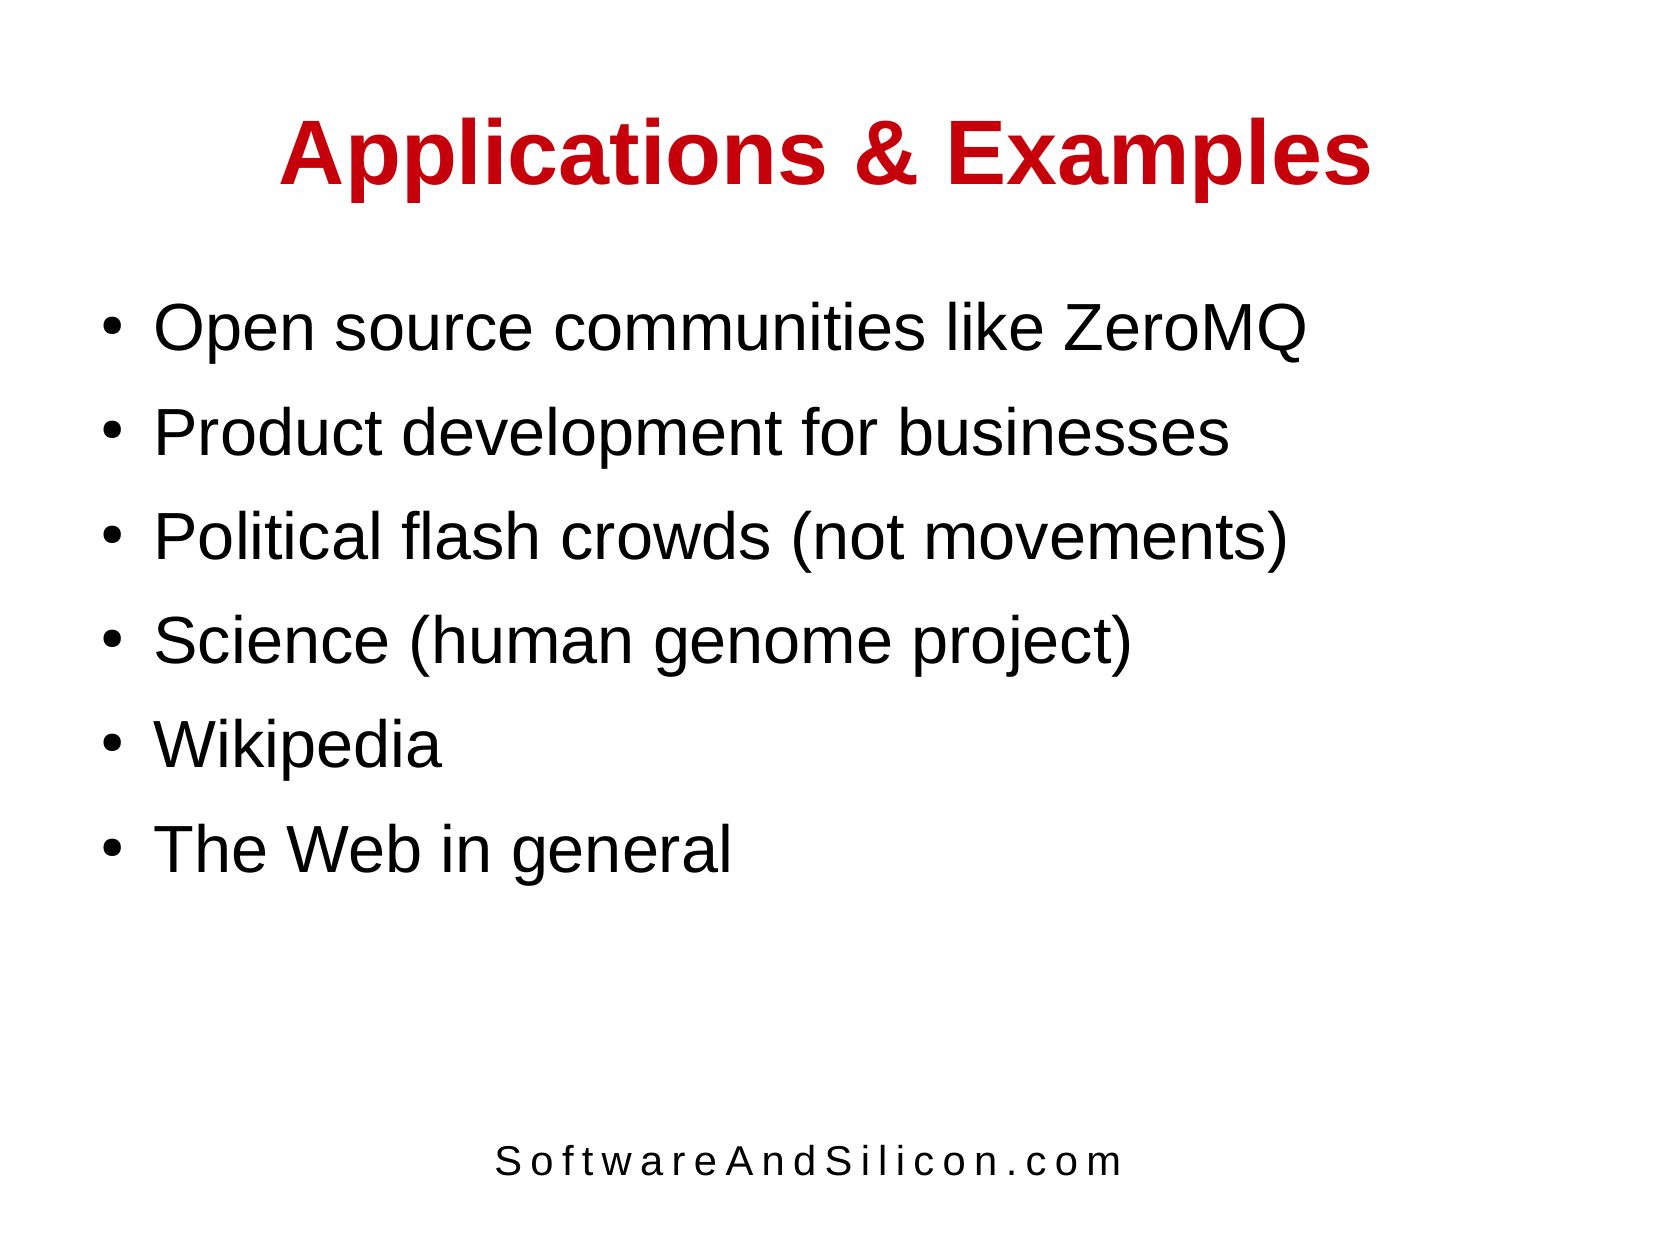

# Applications & Examples
Open source communities like ZeroMQ
Product development for businesses
Political flash crowds (not movements)
Science (human genome project)
Wikipedia
The Web in general